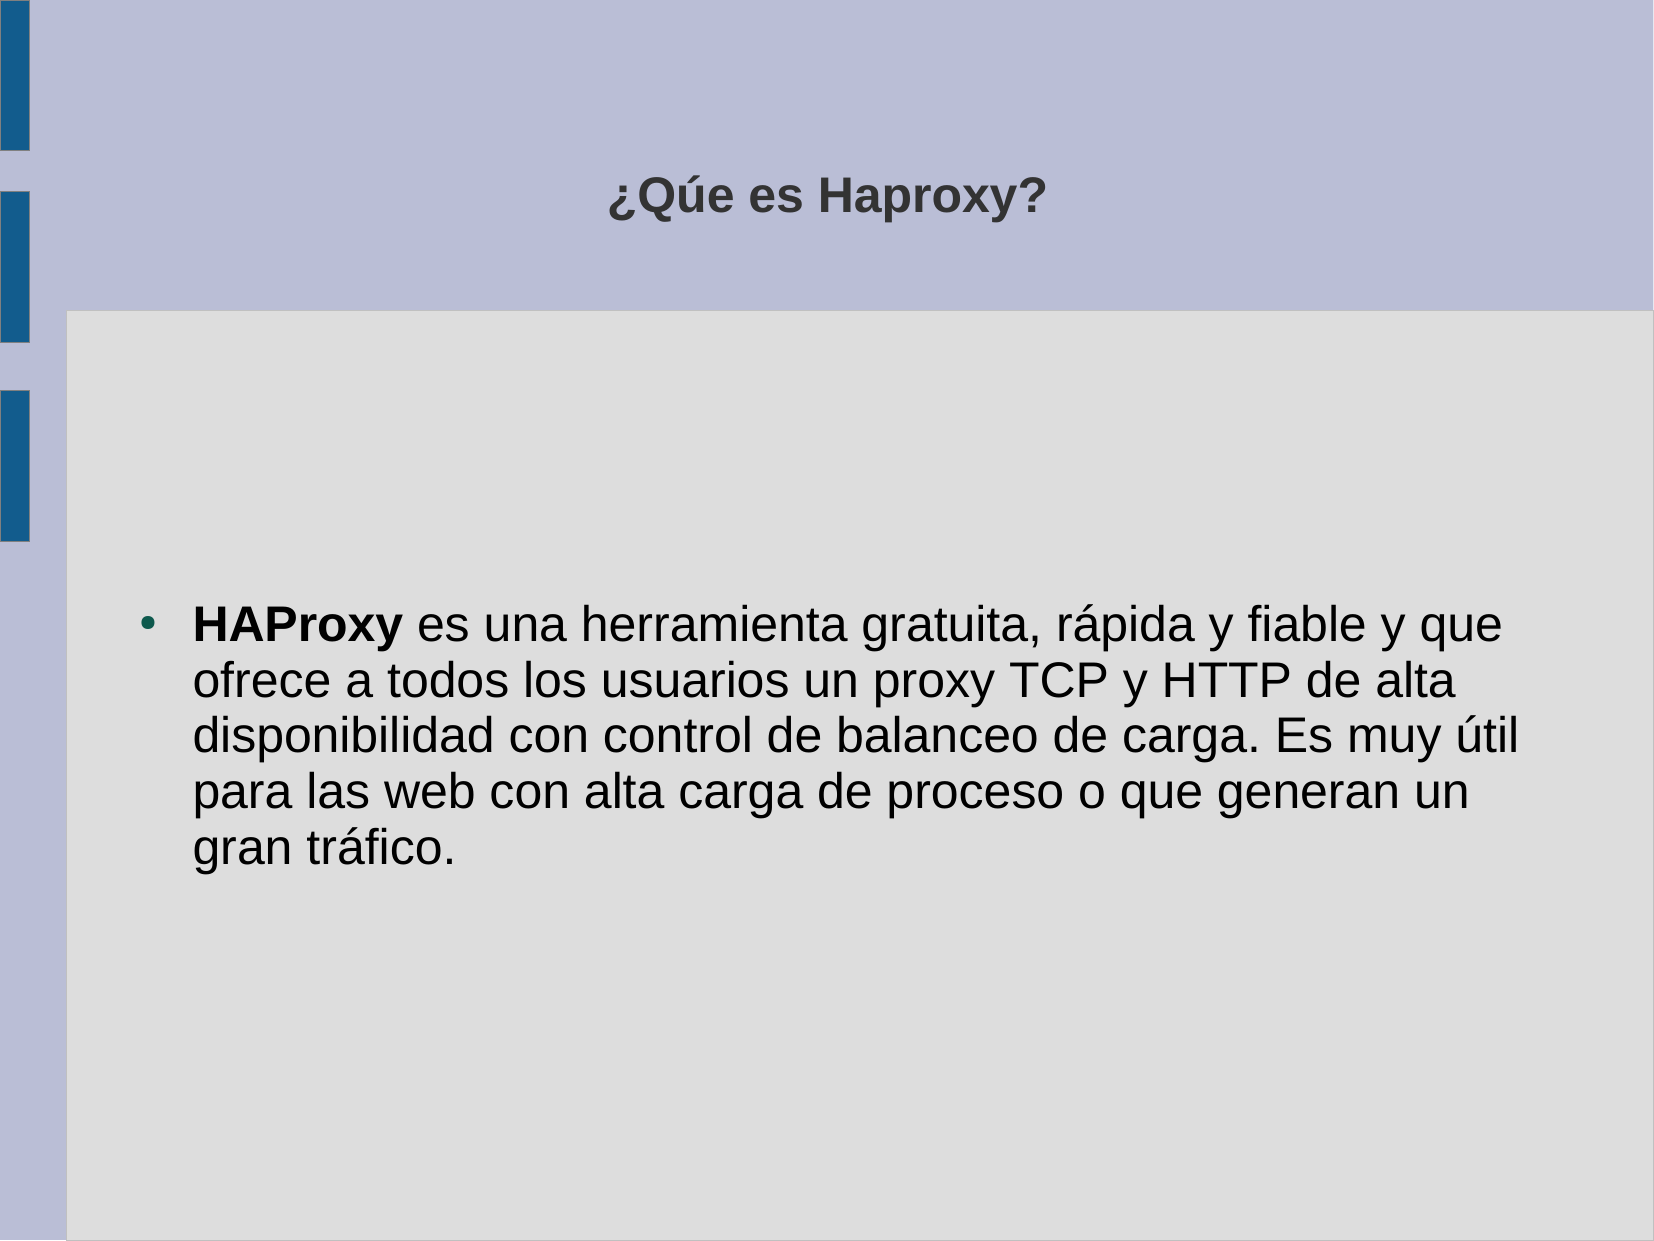

# ¿Qúe es Haproxy?
HAProxy es una herramienta gratuita, rápida y fiable y que ofrece a todos los usuarios un proxy TCP y HTTP de alta disponibilidad con control de balanceo de carga. Es muy útil para las web con alta carga de proceso o que generan un gran tráfico.